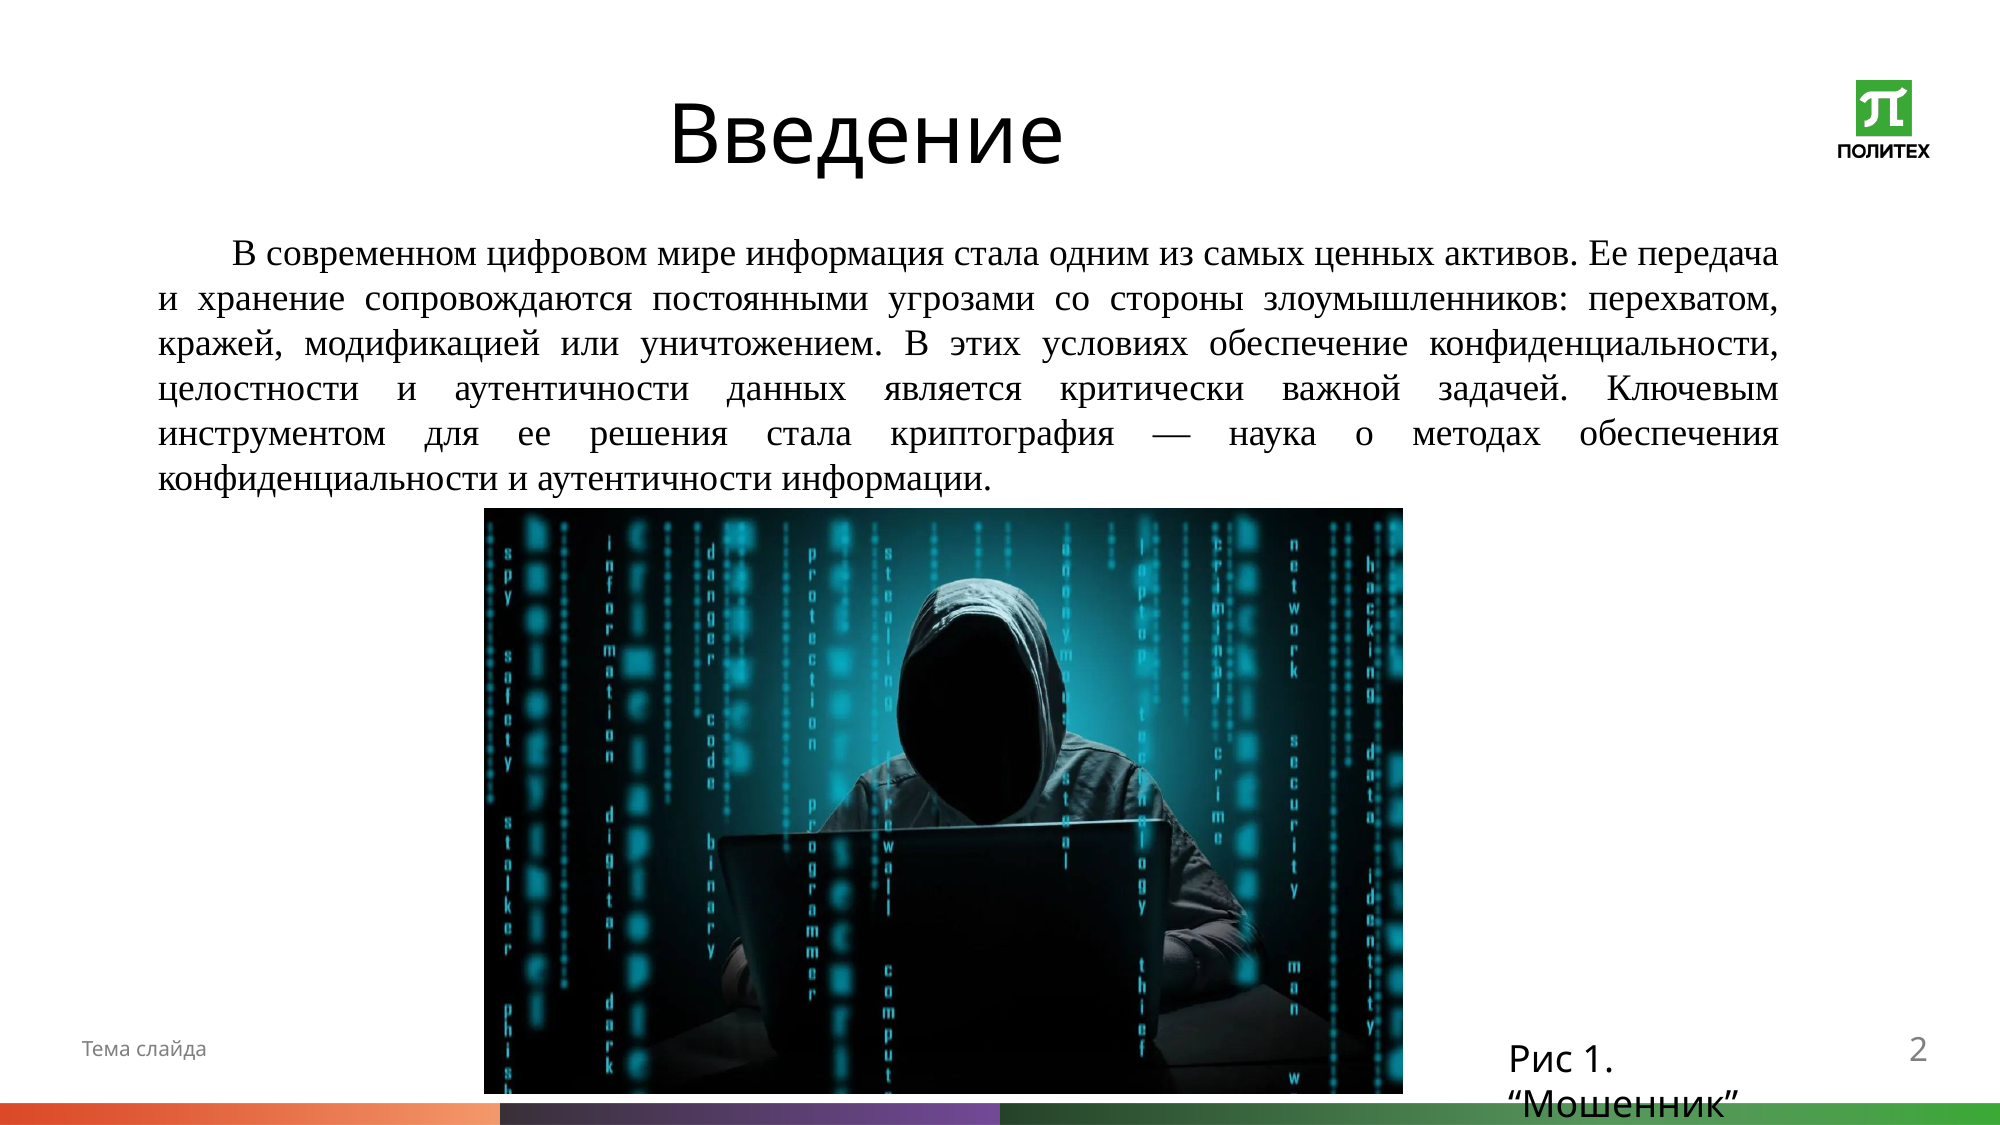

# Введение
В современном цифровом мире информация стала одним из самых ценных активов. Ее передача и хранение сопровождаются постоянными угрозами со стороны злоумышленников: перехватом, кражей, модификацией или уничтожением. В этих условиях обеспечение конфиденциальности, целостности и аутентичности данных является критически важной задачей. Ключевым инструментом для ее решения стала криптография — наука о методах обеспечения конфиденциальности и аутентичности информации.
2
Тема слайда
Рис 1. “Мошенник”